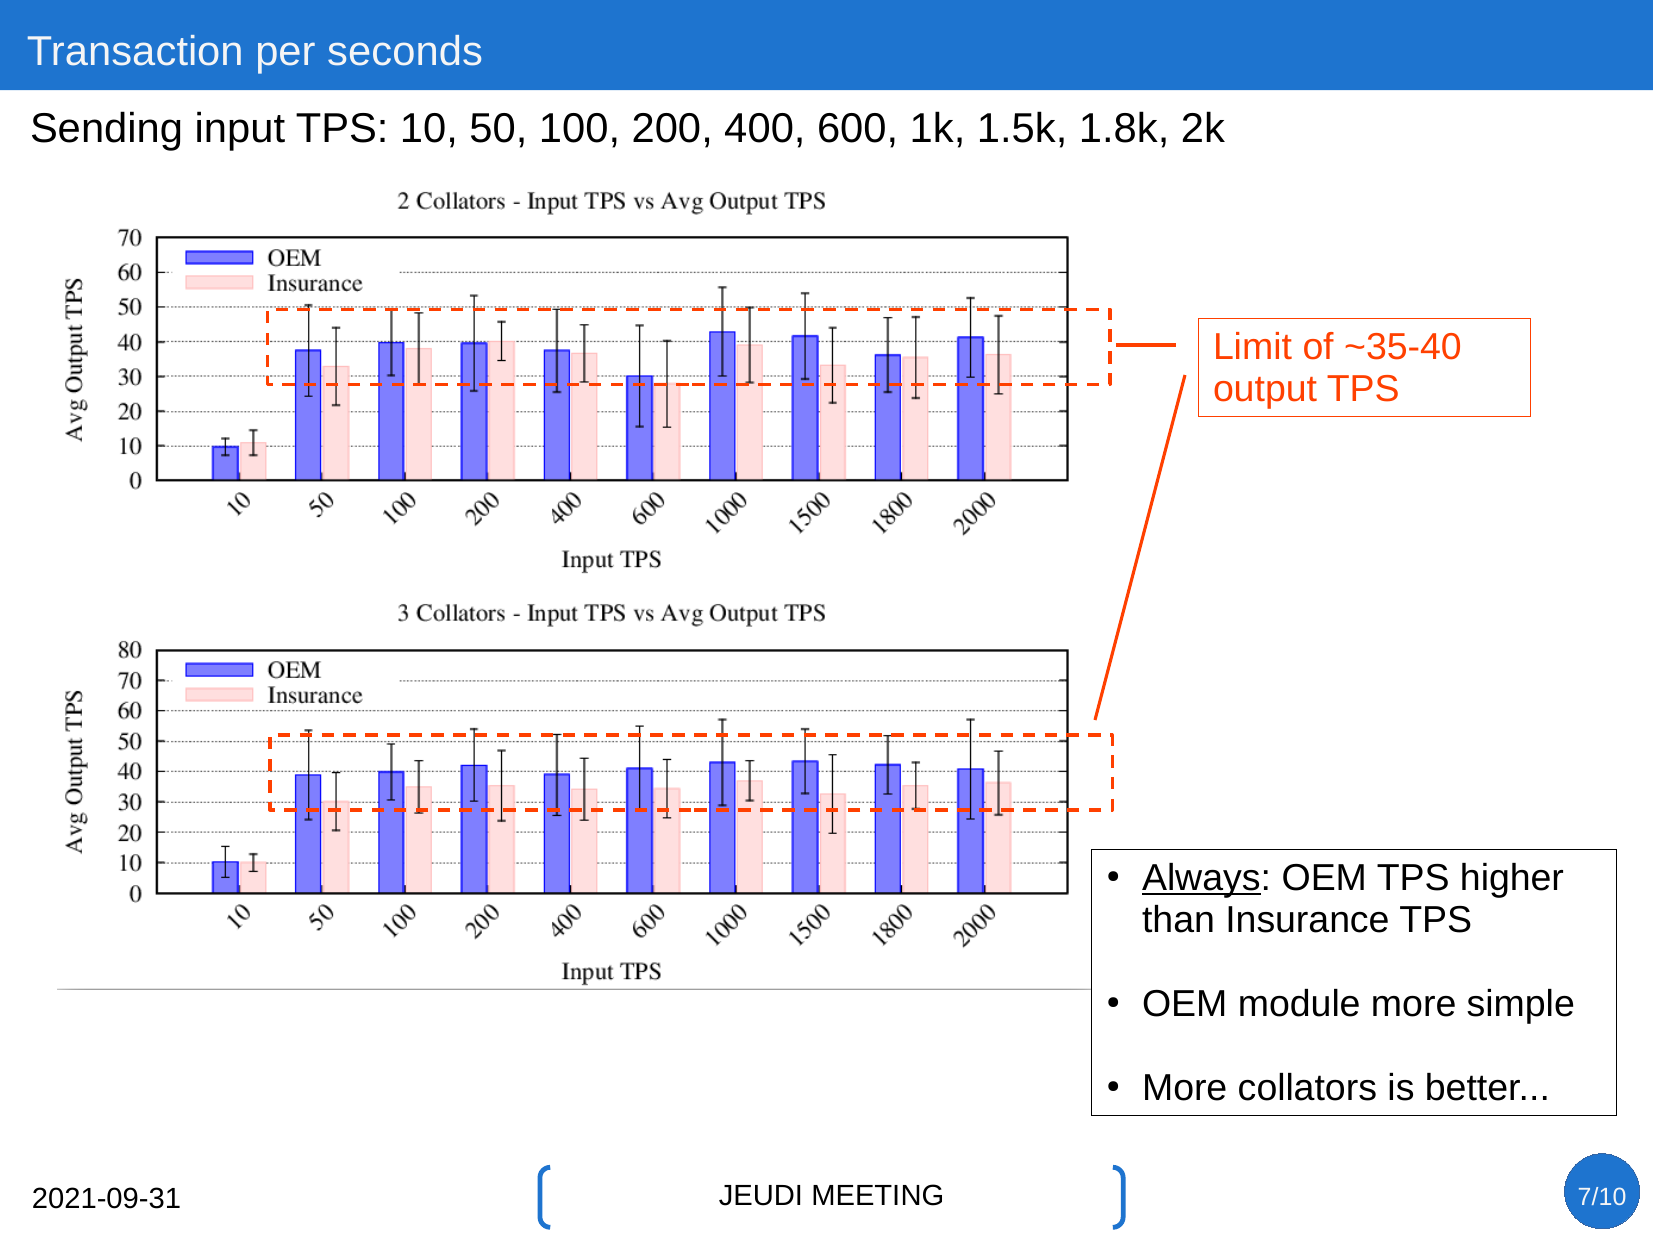

# Transaction per seconds
Sending input TPS: 10, 50, 100, 200, 400, 600, 1k, 1.5k, 1.8k, 2k
Limit of ~35-40 output TPS
Always: OEM TPS higher than Insurance TPS
OEM module more simple
More collators is better...